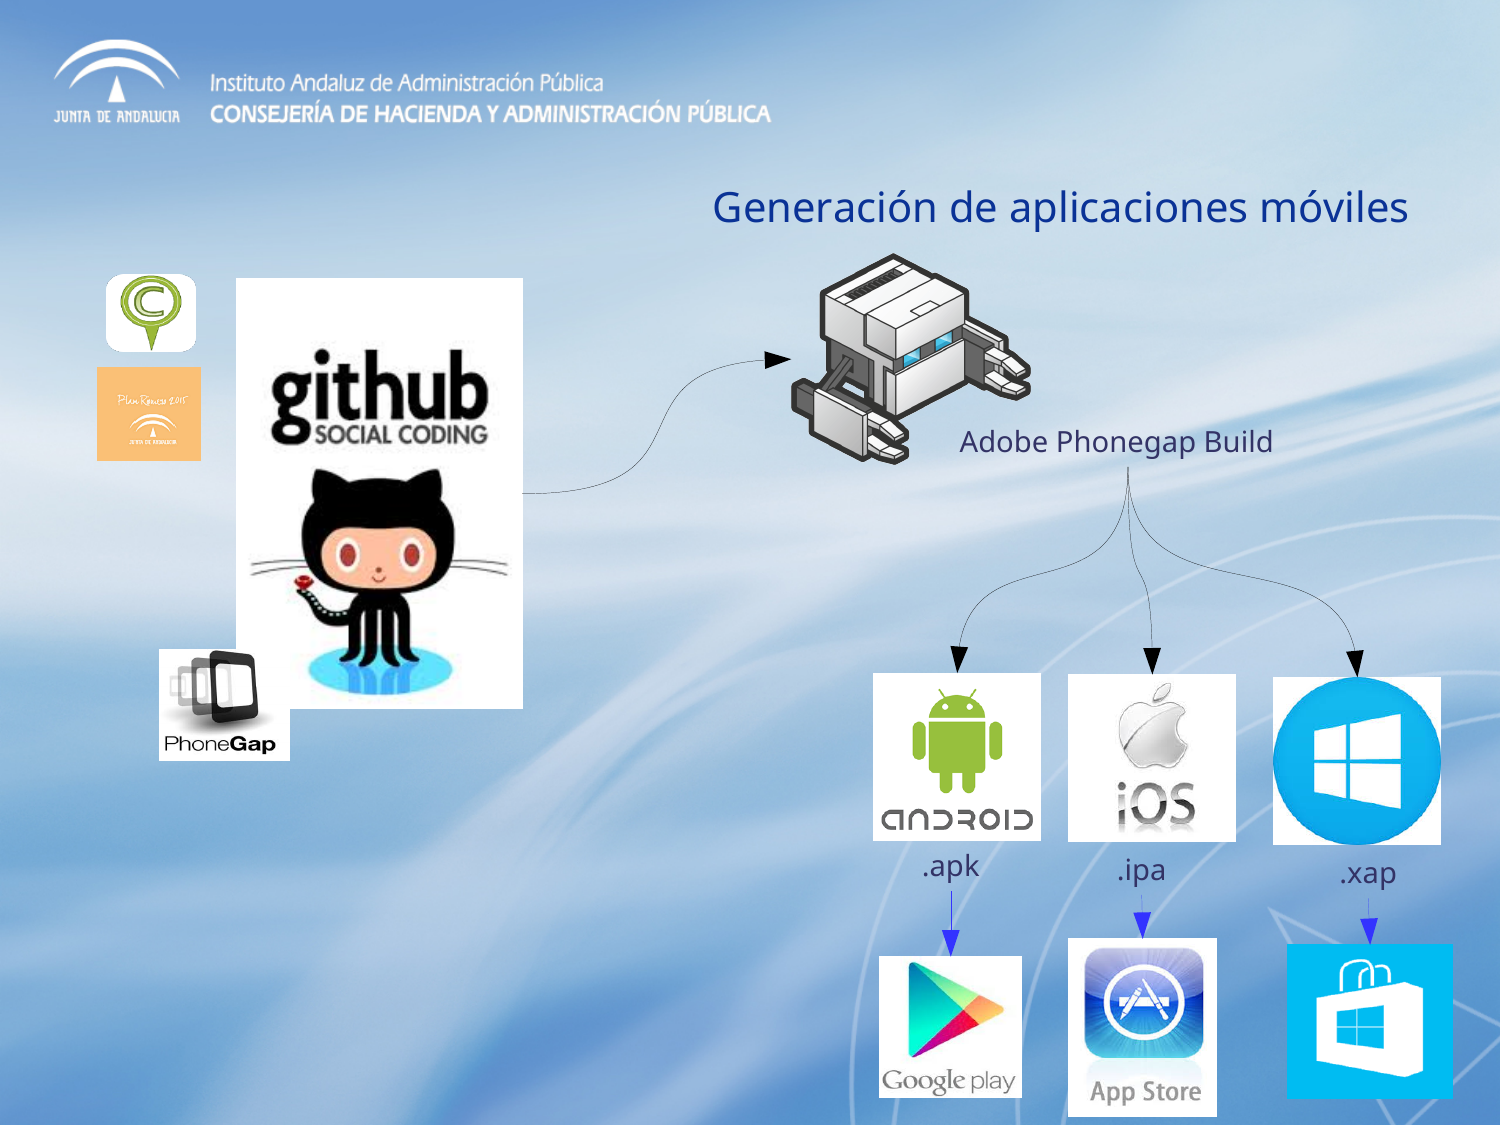

# Generación de aplicaciones móviles
Adobe Phonegap Build
.apk
.ipa
.xap